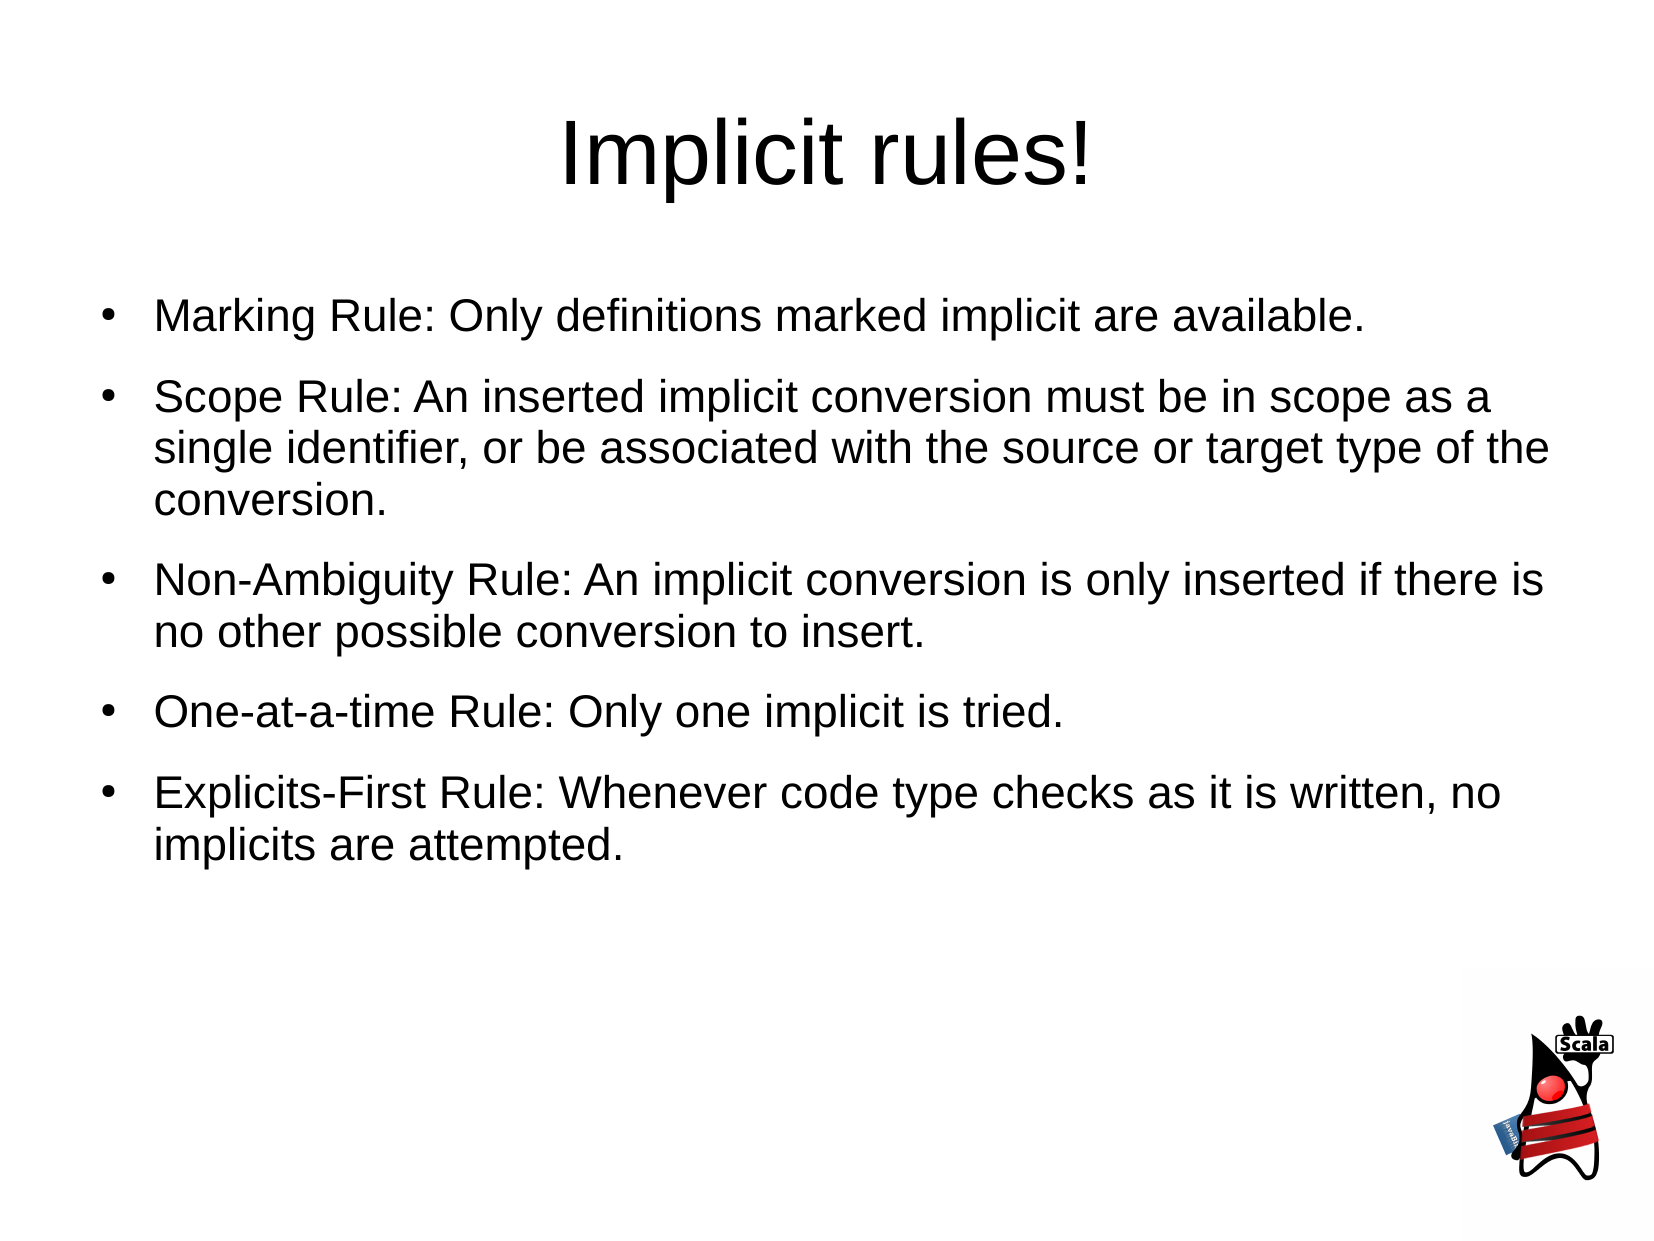

# Implicit rules!
Marking Rule: Only definitions marked implicit are available.
Scope Rule: An inserted implicit conversion must be in scope as a single identifier, or be associated with the source or target type of the conversion.
Non-Ambiguity Rule: An implicit conversion is only inserted if there is no other possible conversion to insert.
One-at-a-time Rule: Only one implicit is tried.
Explicits-First Rule: Whenever code type checks as it is written, no implicits are attempted.